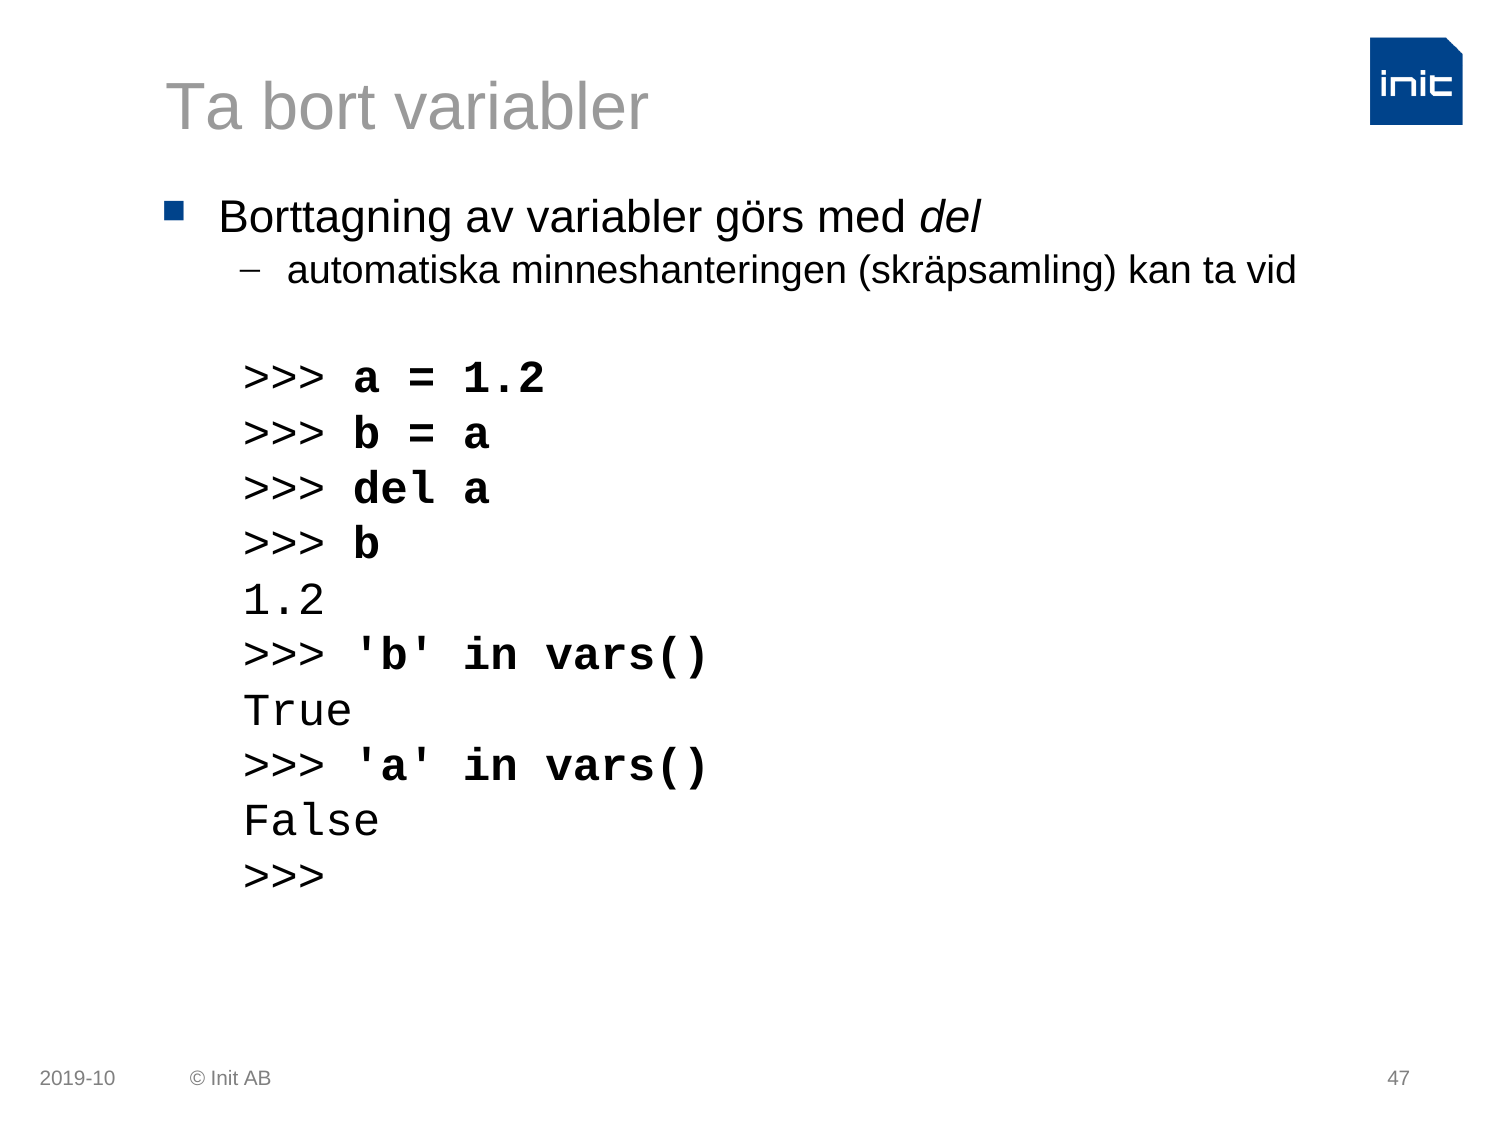

Ta bort variabler
Borttagning av variabler görs med del
automatiska minneshanteringen (skräpsamling) kan ta vid
>>> a = 1.2
>>> b = a
>>> del a
>>> b
1.2
>>> 'b' in vars()
True
>>> 'a' in vars()
False
>>>
2019-10
© Init AB